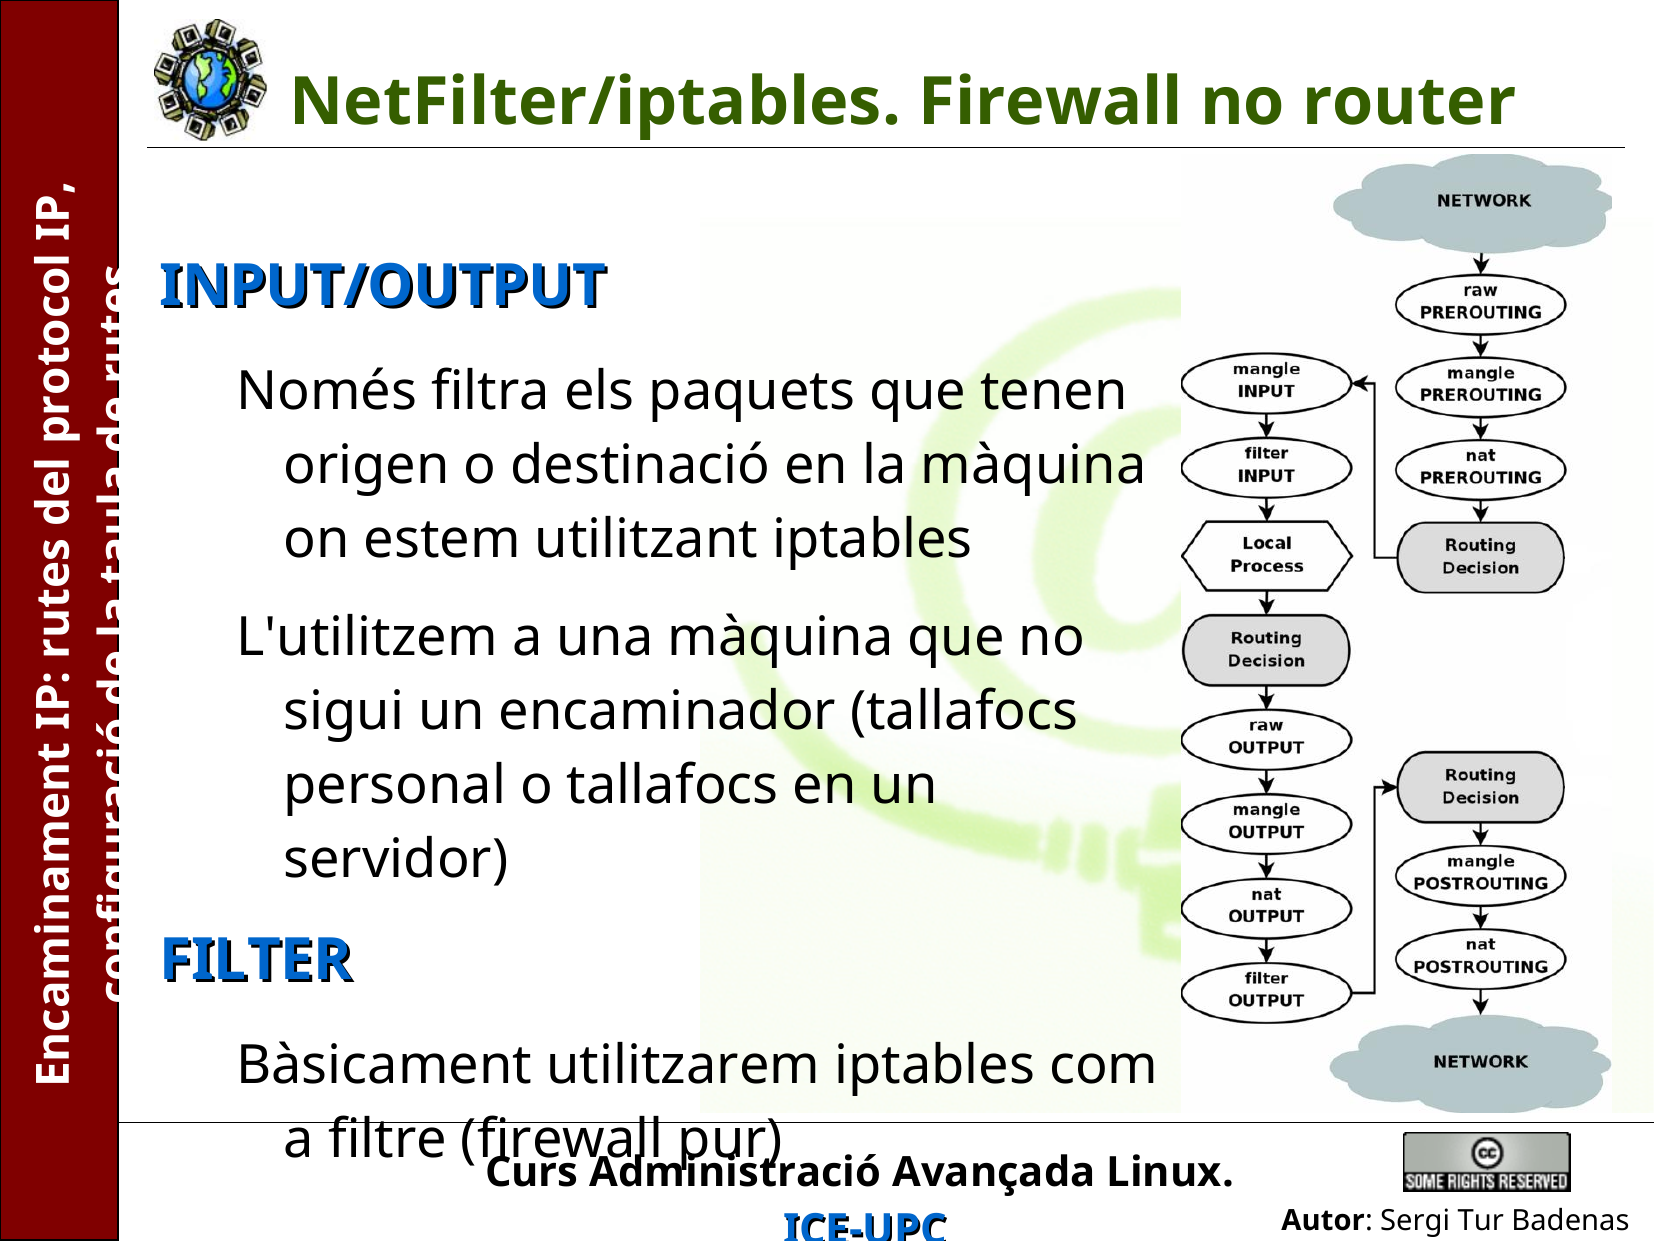

# NetFilter/iptables. Firewall no router
INPUT/OUTPUT
Només filtra els paquets que tenen origen o destinació en la màquina on estem utilitzant iptables
L'utilitzem a una màquina que no sigui un encaminador (tallafocs personal o tallafocs en un servidor)
FILTER
Bàsicament utilitzarem iptables com a filtre (firewall pur)